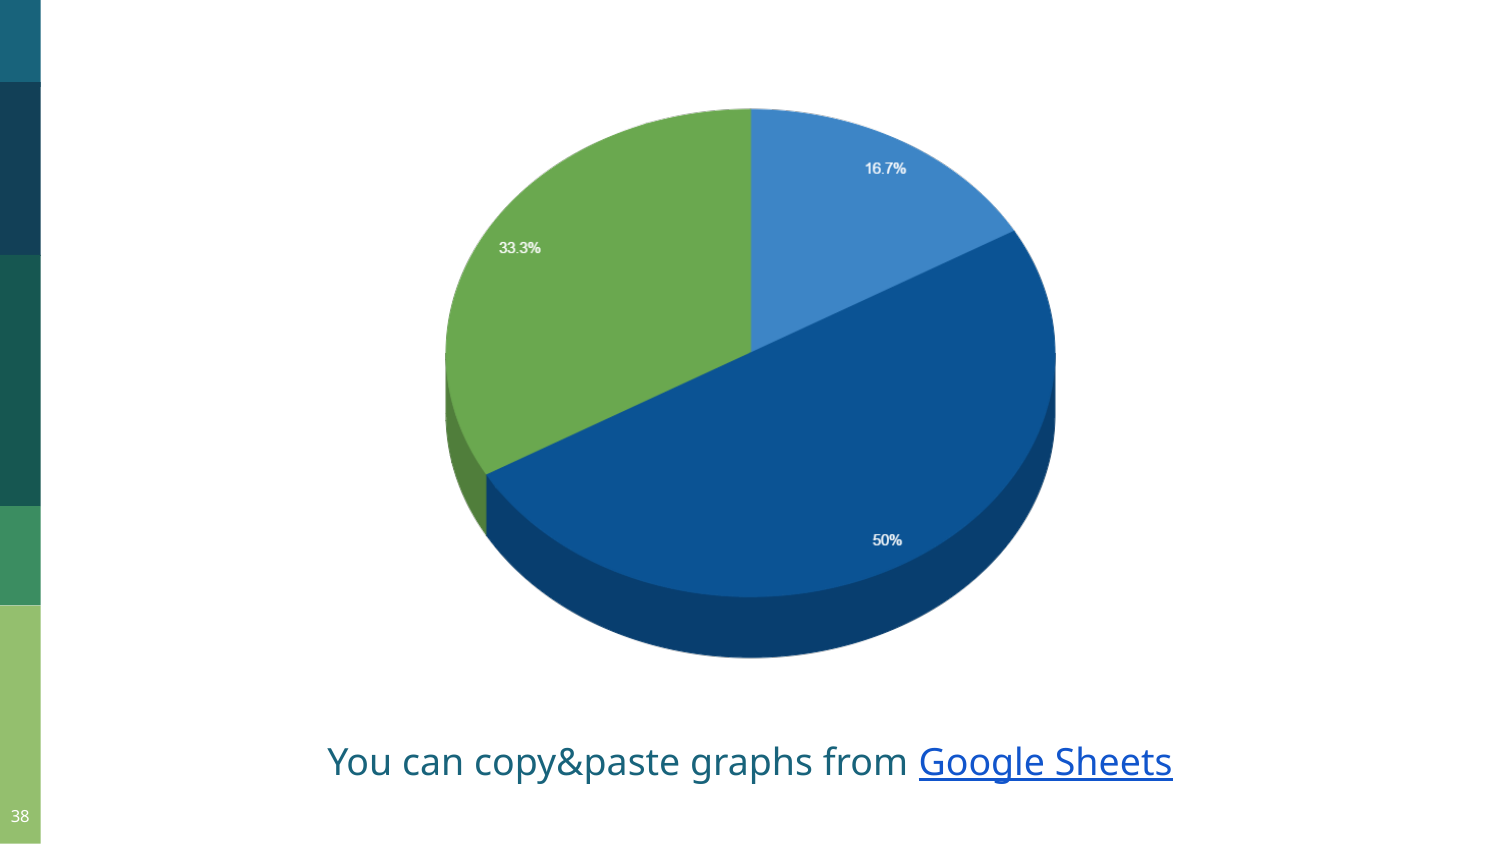

# You can copy&paste graphs from Google Sheets